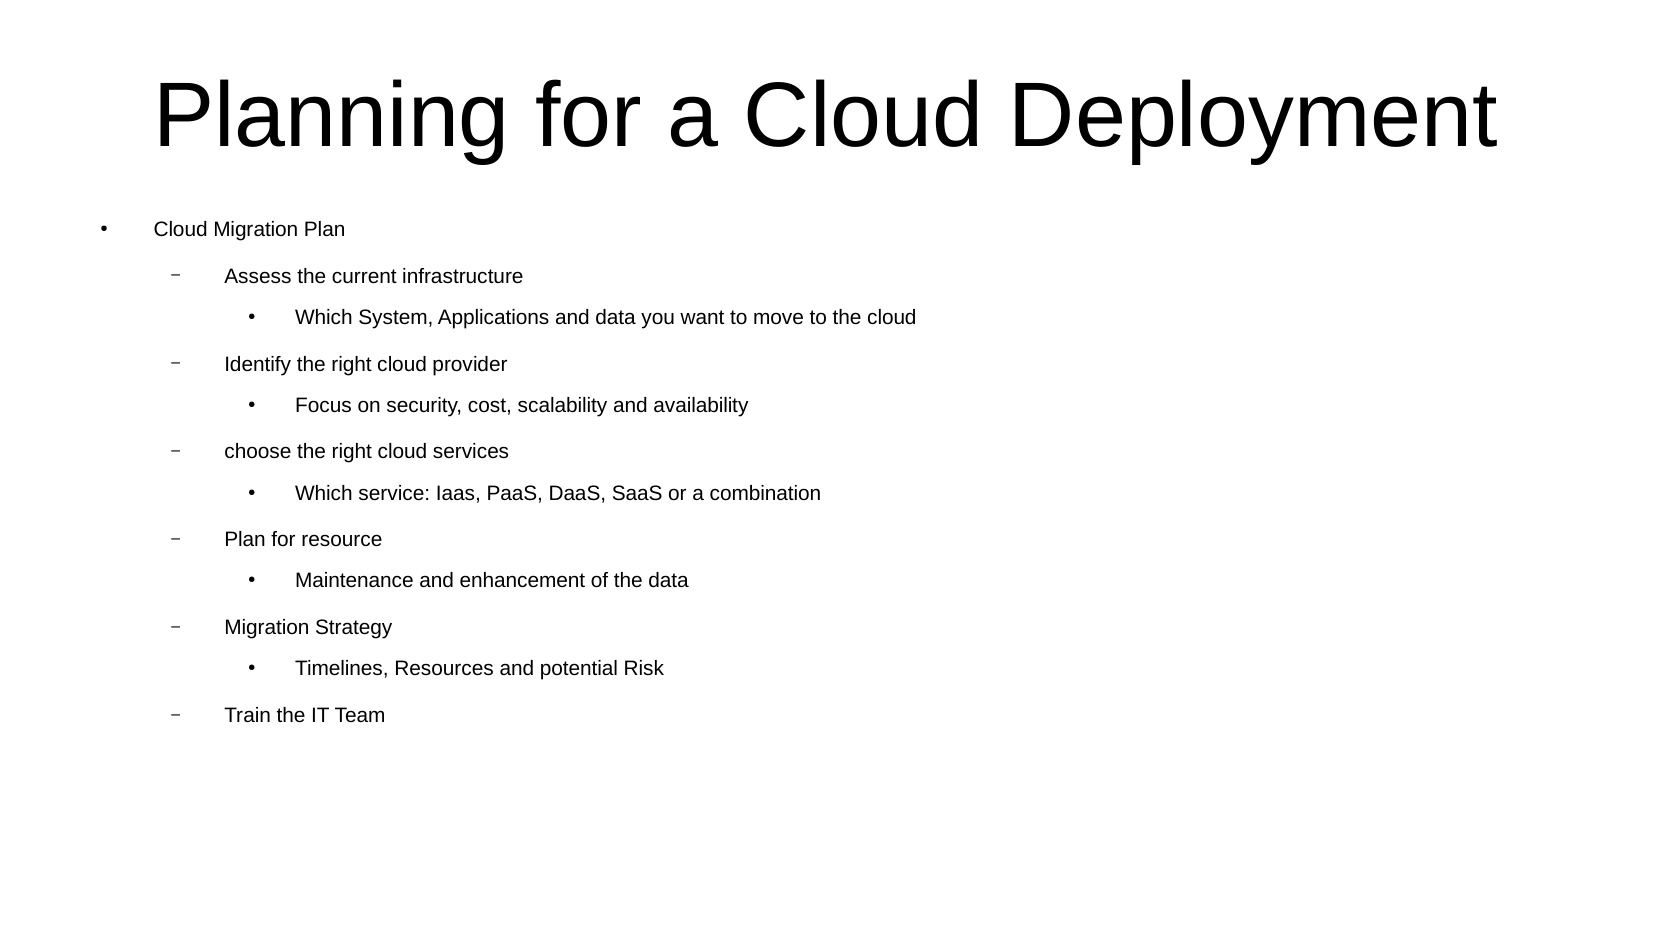

# Planning for a Cloud Deployment
Cloud Migration Plan
Assess the current infrastructure
Which System, Applications and data you want to move to the cloud
Identify the right cloud provider
Focus on security, cost, scalability and availability
choose the right cloud services
Which service: Iaas, PaaS, DaaS, SaaS or a combination
Plan for resource
Maintenance and enhancement of the data
Migration Strategy
Timelines, Resources and potential Risk
Train the IT Team